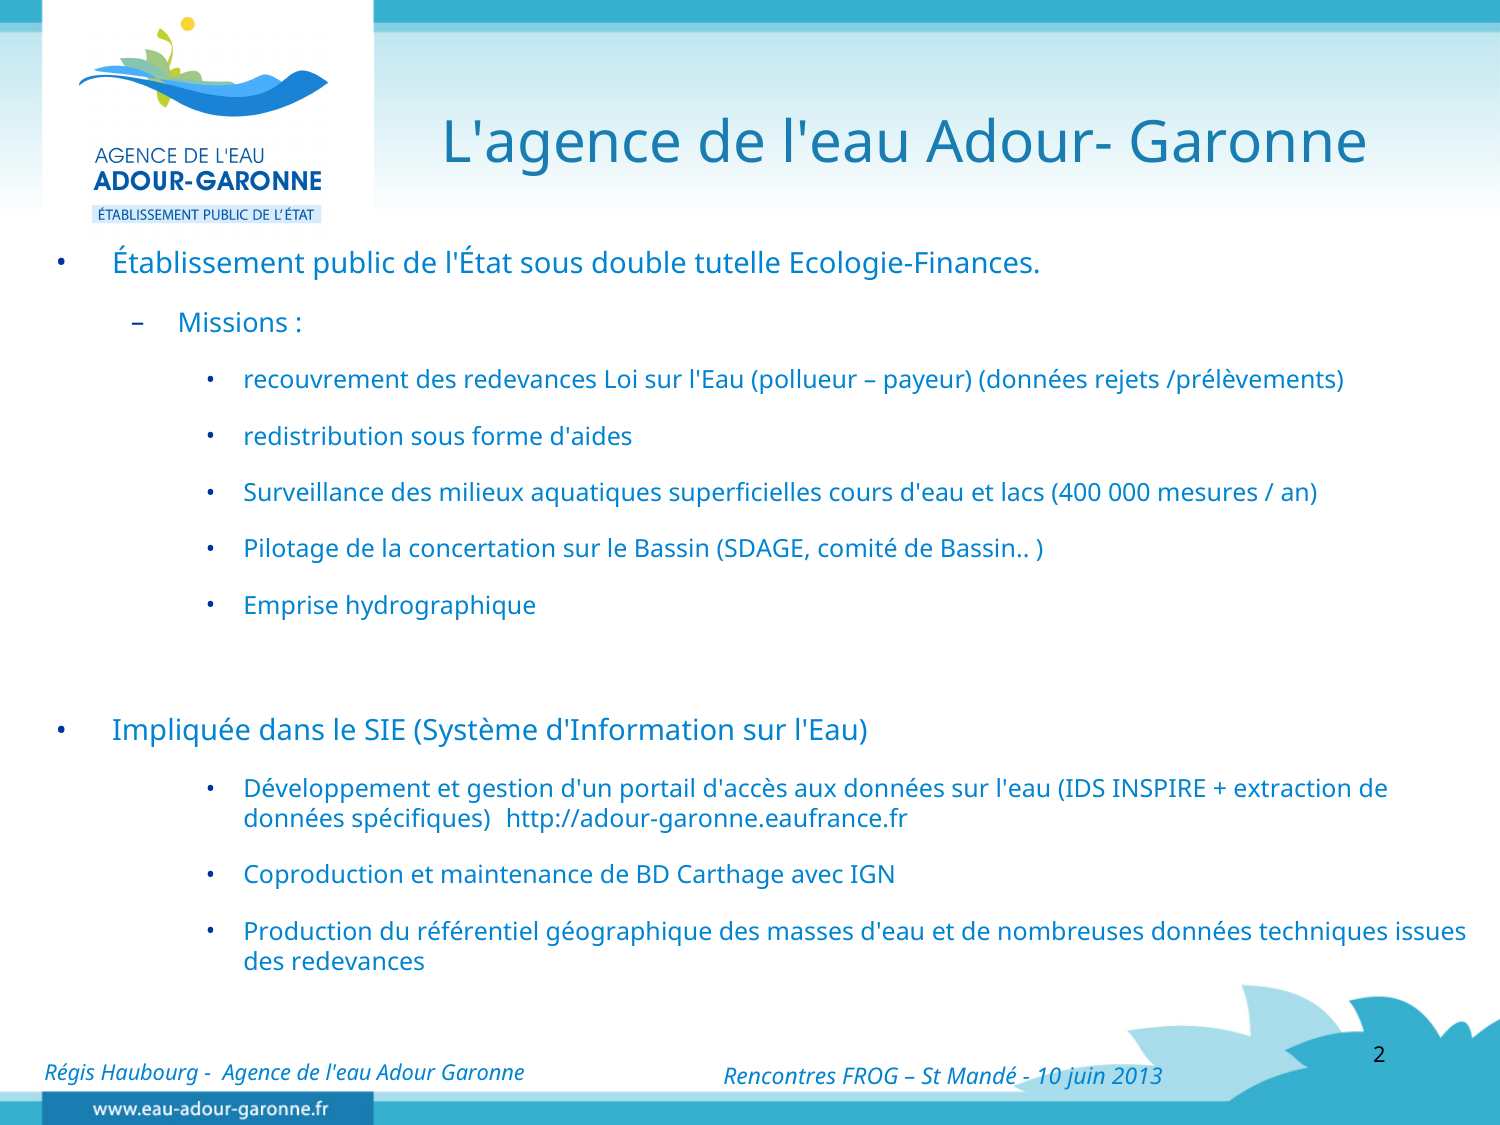

# L'agence de l'eau Adour- Garonne
Établissement public de l'État sous double tutelle Ecologie-Finances.
Missions :
recouvrement des redevances Loi sur l'Eau (pollueur – payeur) (données rejets /prélèvements)
redistribution sous forme d'aides
Surveillance des milieux aquatiques superficielles cours d'eau et lacs (400 000 mesures / an)
Pilotage de la concertation sur le Bassin (SDAGE, comité de Bassin.. )
Emprise hydrographique
Impliquée dans le SIE (Système d'Information sur l'Eau)
Développement et gestion d'un portail d'accès aux données sur l'eau (IDS INSPIRE + extraction de données spécifiques) 	http://adour-garonne.eaufrance.fr
Coproduction et maintenance de BD Carthage avec IGN
Production du référentiel géographique des masses d'eau et de nombreuses données techniques issues des redevances
2
Régis Haubourg - Agence de l'eau Adour Garonne